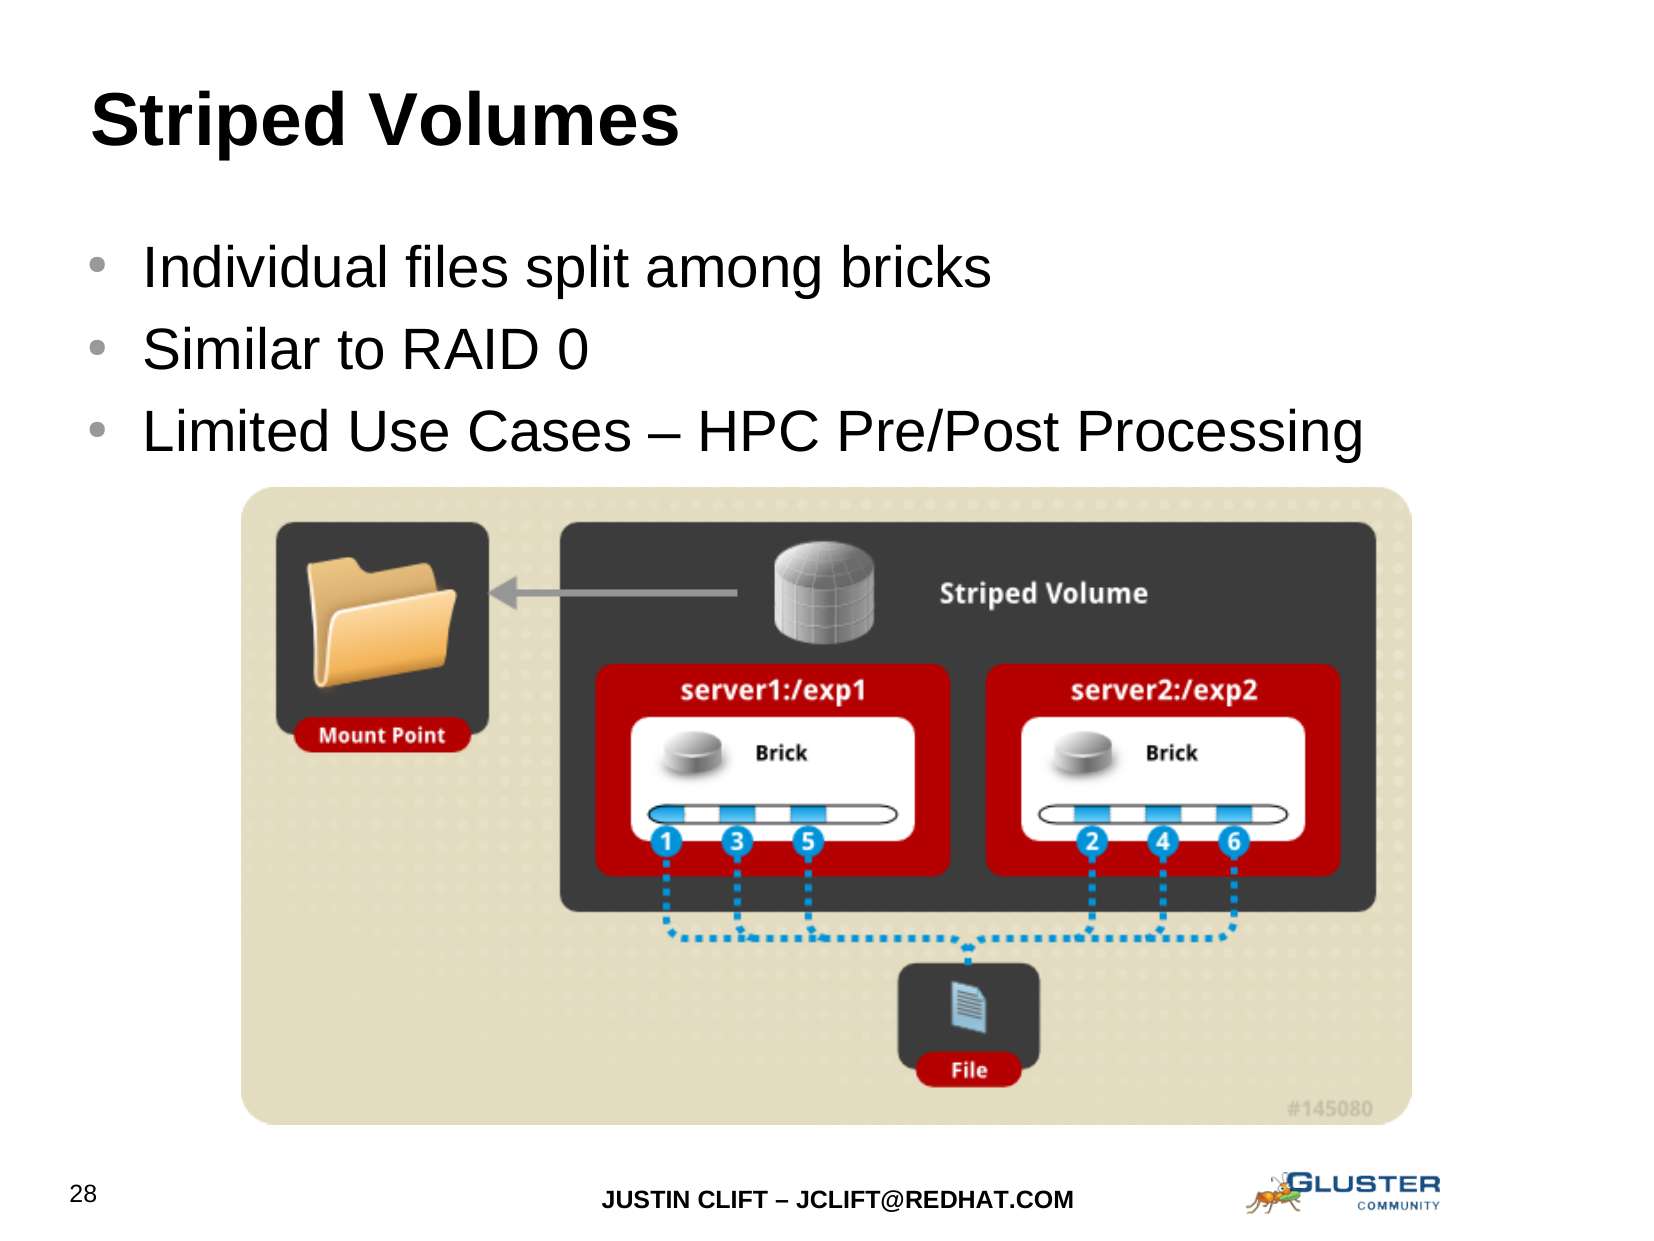

# Striped Volumes
Individual files split among bricks
Similar to RAID 0
Limited Use Cases – HPC Pre/Post Processing